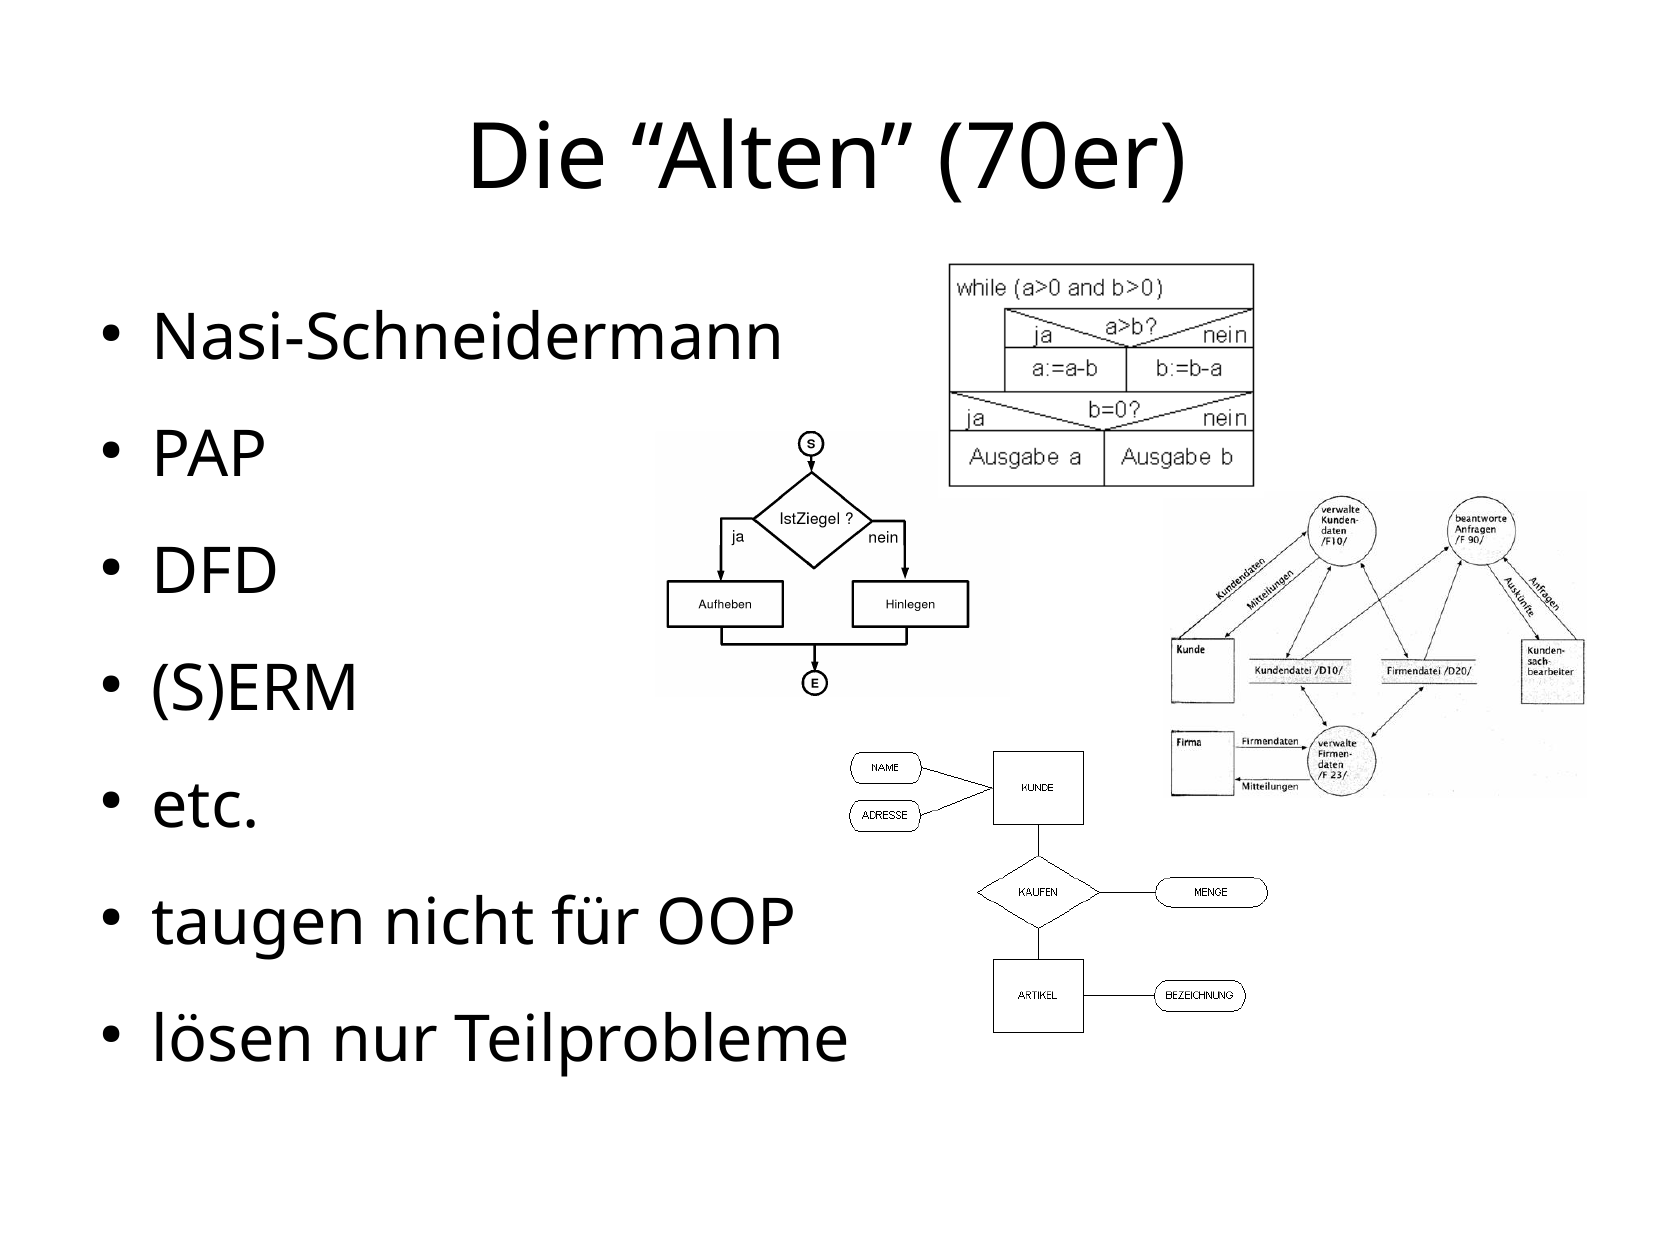

# Die “Alten” (70er)
Nasi-Schneidermann
PAP
DFD
(S)ERM
etc.
taugen nicht für OOP
lösen nur Teilprobleme